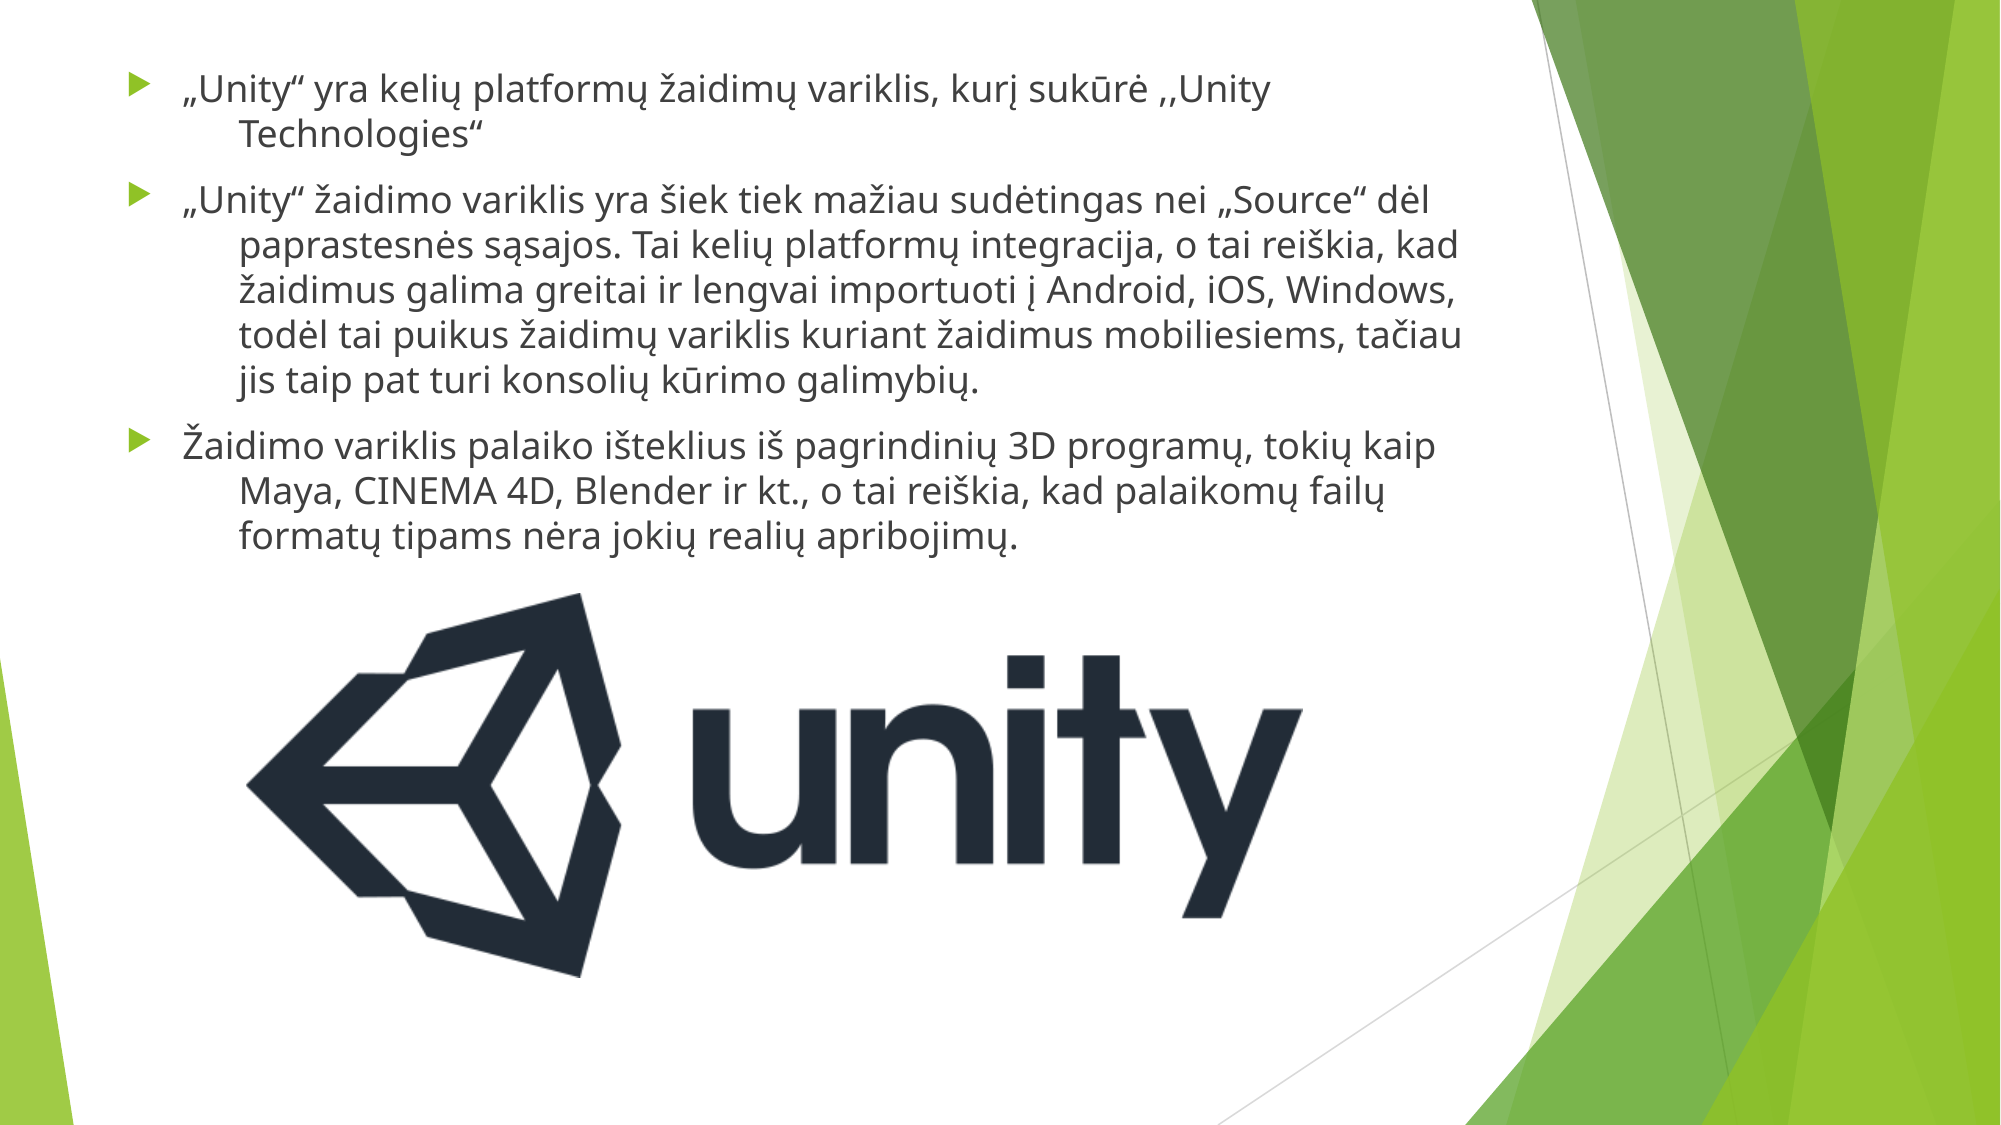

# „Unity“ yra kelių platformų žaidimų variklis, kurį sukūrė ,,Unity Technologies“
„Unity“ žaidimo variklis yra šiek tiek mažiau sudėtingas nei „Source“ dėl paprastesnės sąsajos. Tai kelių platformų integracija, o tai reiškia, kad žaidimus galima greitai ir lengvai importuoti į Android, iOS, Windows, todėl tai puikus žaidimų variklis kuriant žaidimus mobiliesiems, tačiau jis taip pat turi konsolių kūrimo galimybių.
Žaidimo variklis palaiko išteklius iš pagrindinių 3D programų, tokių kaip Maya, CINEMA 4D, Blender ir kt., o tai reiškia, kad palaikomų failų formatų tipams nėra jokių realių apribojimų.